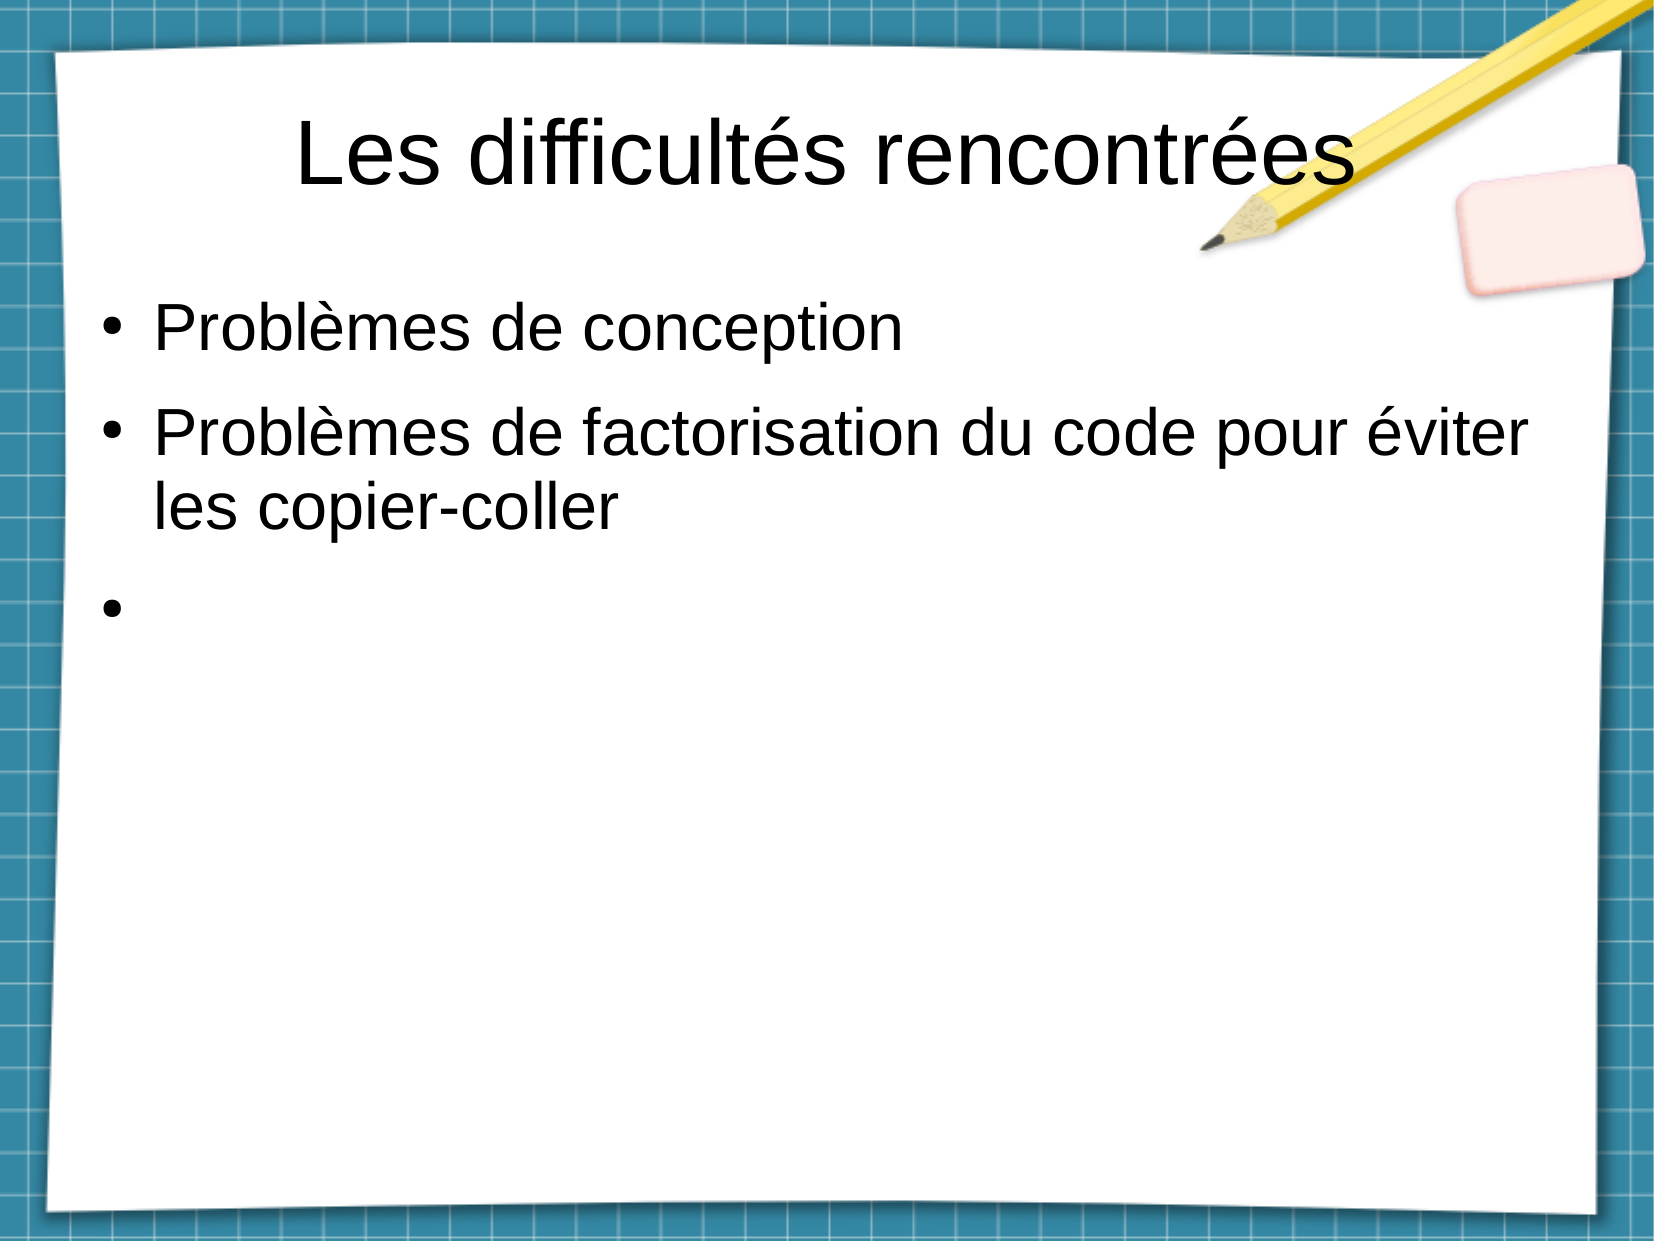

# Les difficultés rencontrées
Problèmes de conception
Problèmes de factorisation du code pour éviter les copier-coller